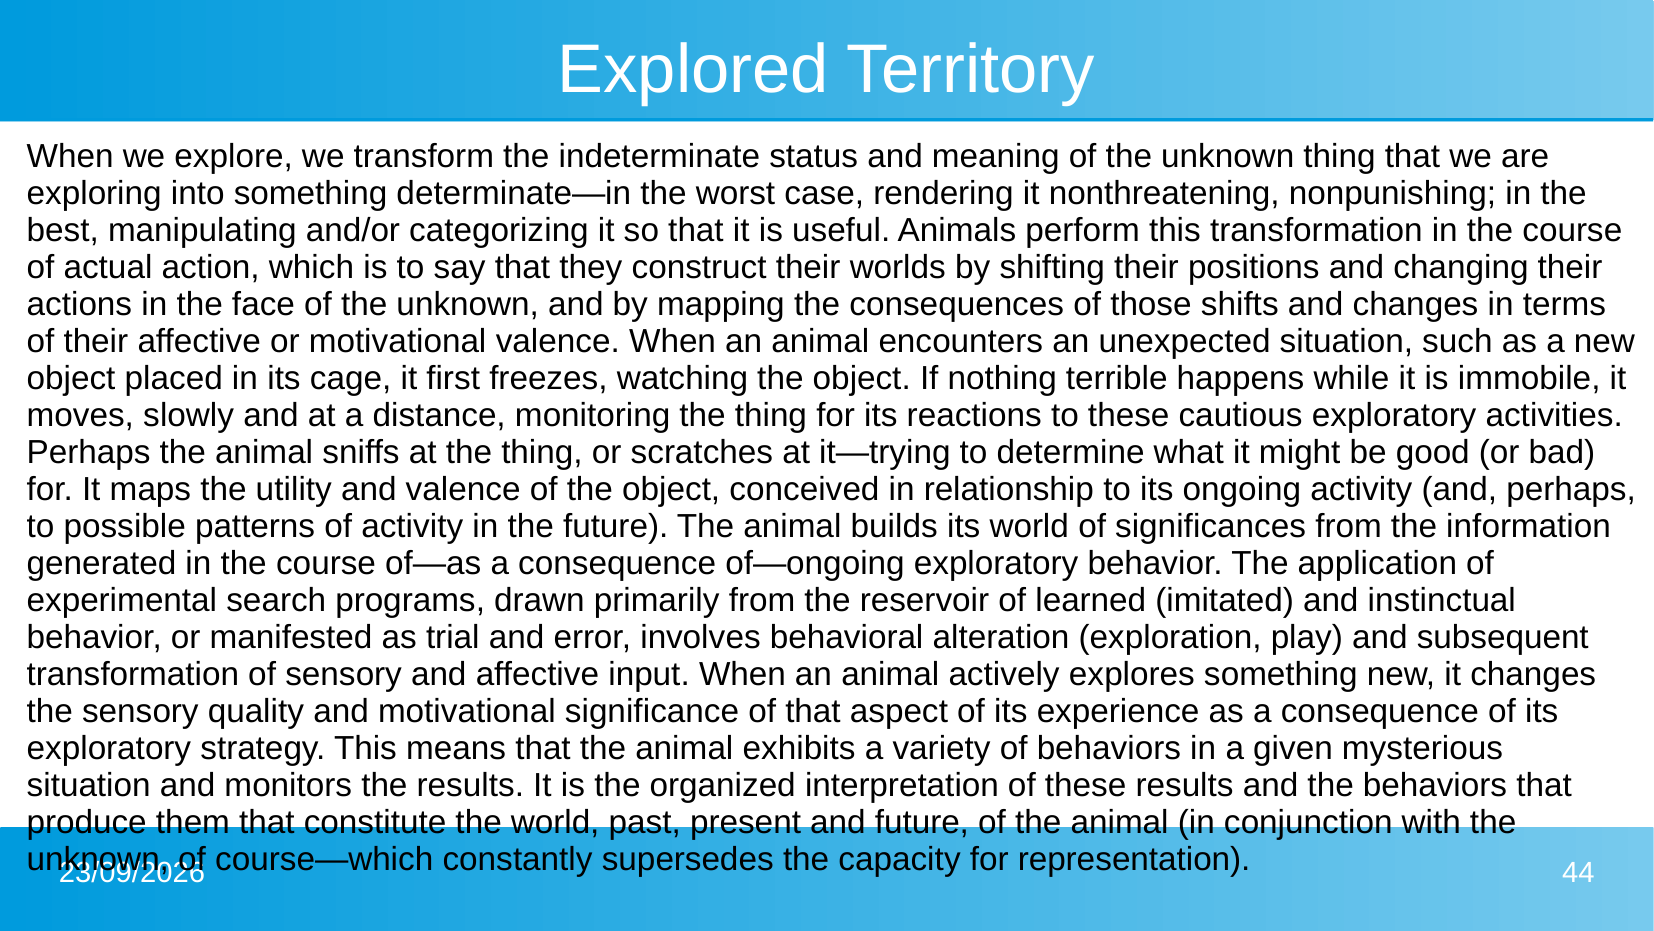

# Explored Territory
When we explore, we transform the indeterminate status and meaning of the unknown thing that we are exploring into something determinate—in the worst case, rendering it nonthreatening, nonpunishing; in the best, manipulating and/or categorizing it so that it is useful. Animals perform this transformation in the course of actual action, which is to say that they construct their worlds by shifting their positions and changing their actions in the face of the unknown, and by mapping the consequences of those shifts and changes in terms of their affective or motivational valence. When an animal encounters an unexpected situation, such as a new object placed in its cage, it first freezes, watching the object. If nothing terrible happens while it is immobile, it moves, slowly and at a distance, monitoring the thing for its reactions to these cautious exploratory activities. Perhaps the animal sniffs at the thing, or scratches at it—trying to determine what it might be good (or bad) for. It maps the utility and valence of the object, conceived in relationship to its ongoing activity (and, perhaps, to possible patterns of activity in the future). The animal builds its world of significances from the information generated in the course of—as a consequence of—ongoing exploratory behavior. The application of experimental search programs, drawn primarily from the reservoir of learned (imitated) and instinctual behavior, or manifested as trial and error, involves behavioral alteration (exploration, play) and subsequent transformation of sensory and affective input. When an animal actively explores something new, it changes the sensory quality and motivational significance of that aspect of its experience as a consequence of its exploratory strategy. This means that the animal exhibits a variety of behaviors in a given mysterious situation and monitors the results. It is the organized interpretation of these results and the behaviors that produce them that constitute the world, past, present and future, of the animal (in conjunction with the unknown, of course—which constantly supersedes the capacity for representation).
44